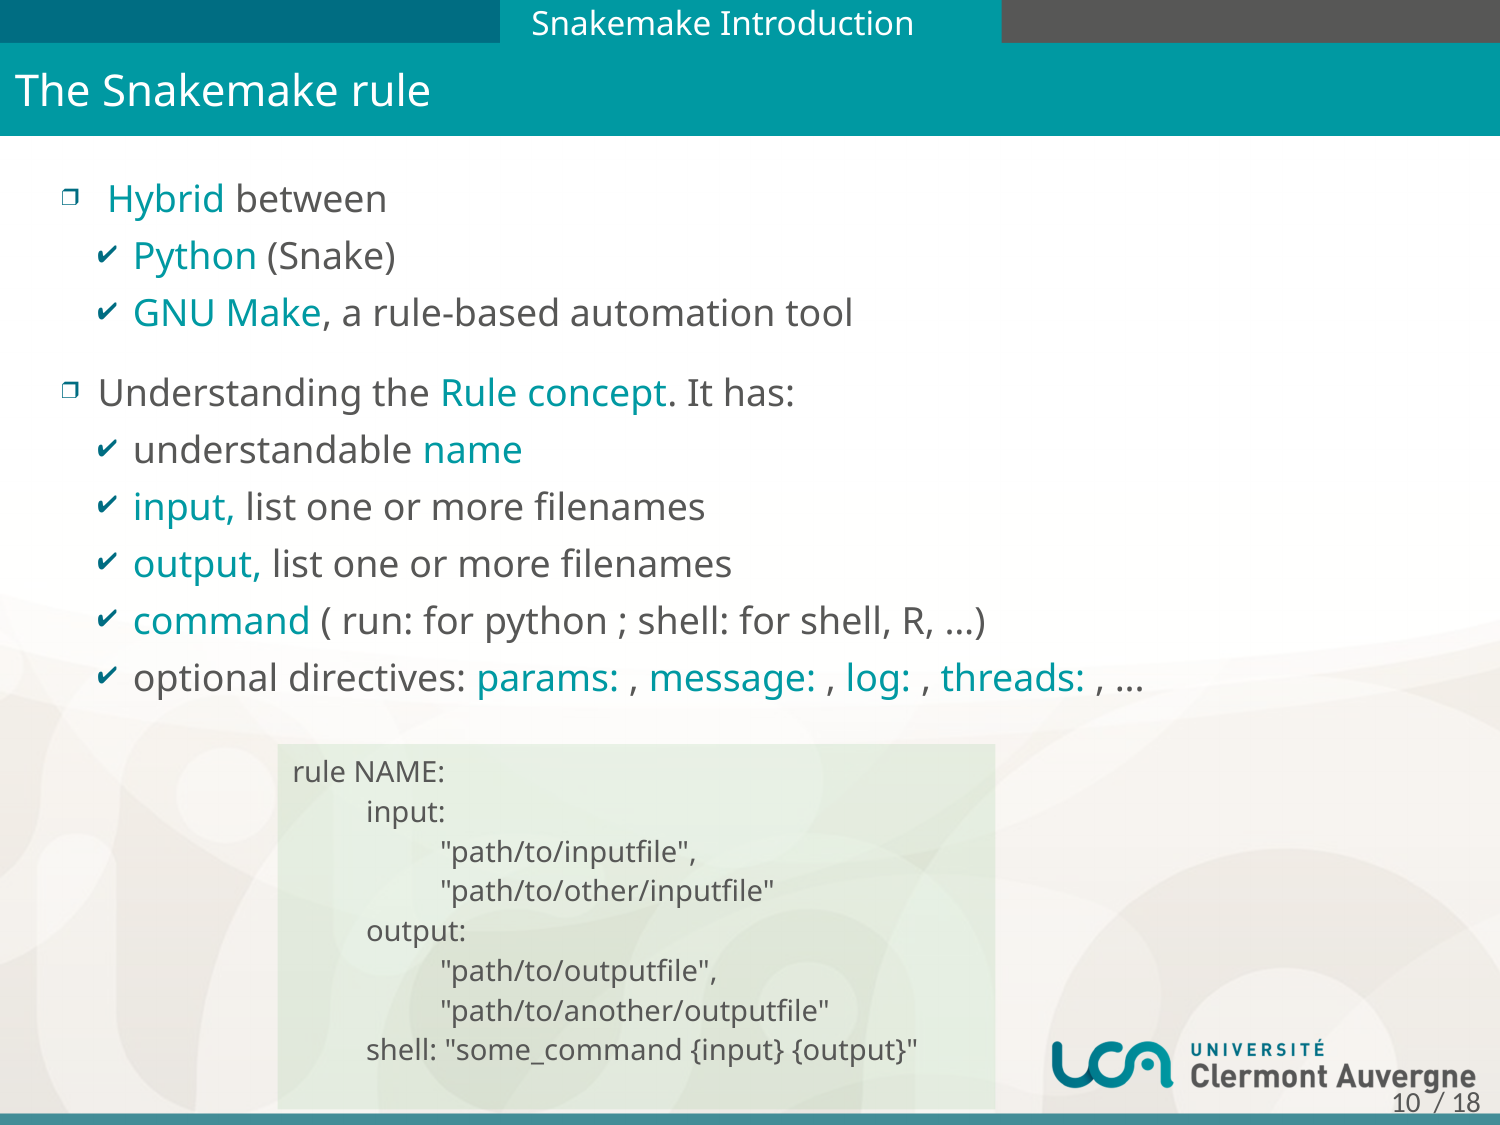

Snakemake Introduction
The Snakemake rule
 Hybrid between
Python (Snake)
GNU Make, a rule-based automation tool
Understanding the Rule concept. It has:
understandable name
input, list one or more filenames
output, list one or more filenames
command ( run: for python ; shell: for shell, R, …)
optional directives: params: , message: , log: , threads: , ...
rule NAME:
	input:
		"path/to/inputfile",
		"path/to/other/inputfile"
	output:
		"path/to/outputfile",
		"path/to/another/outputfile"
	shell: "some_command {input} {output}"
10